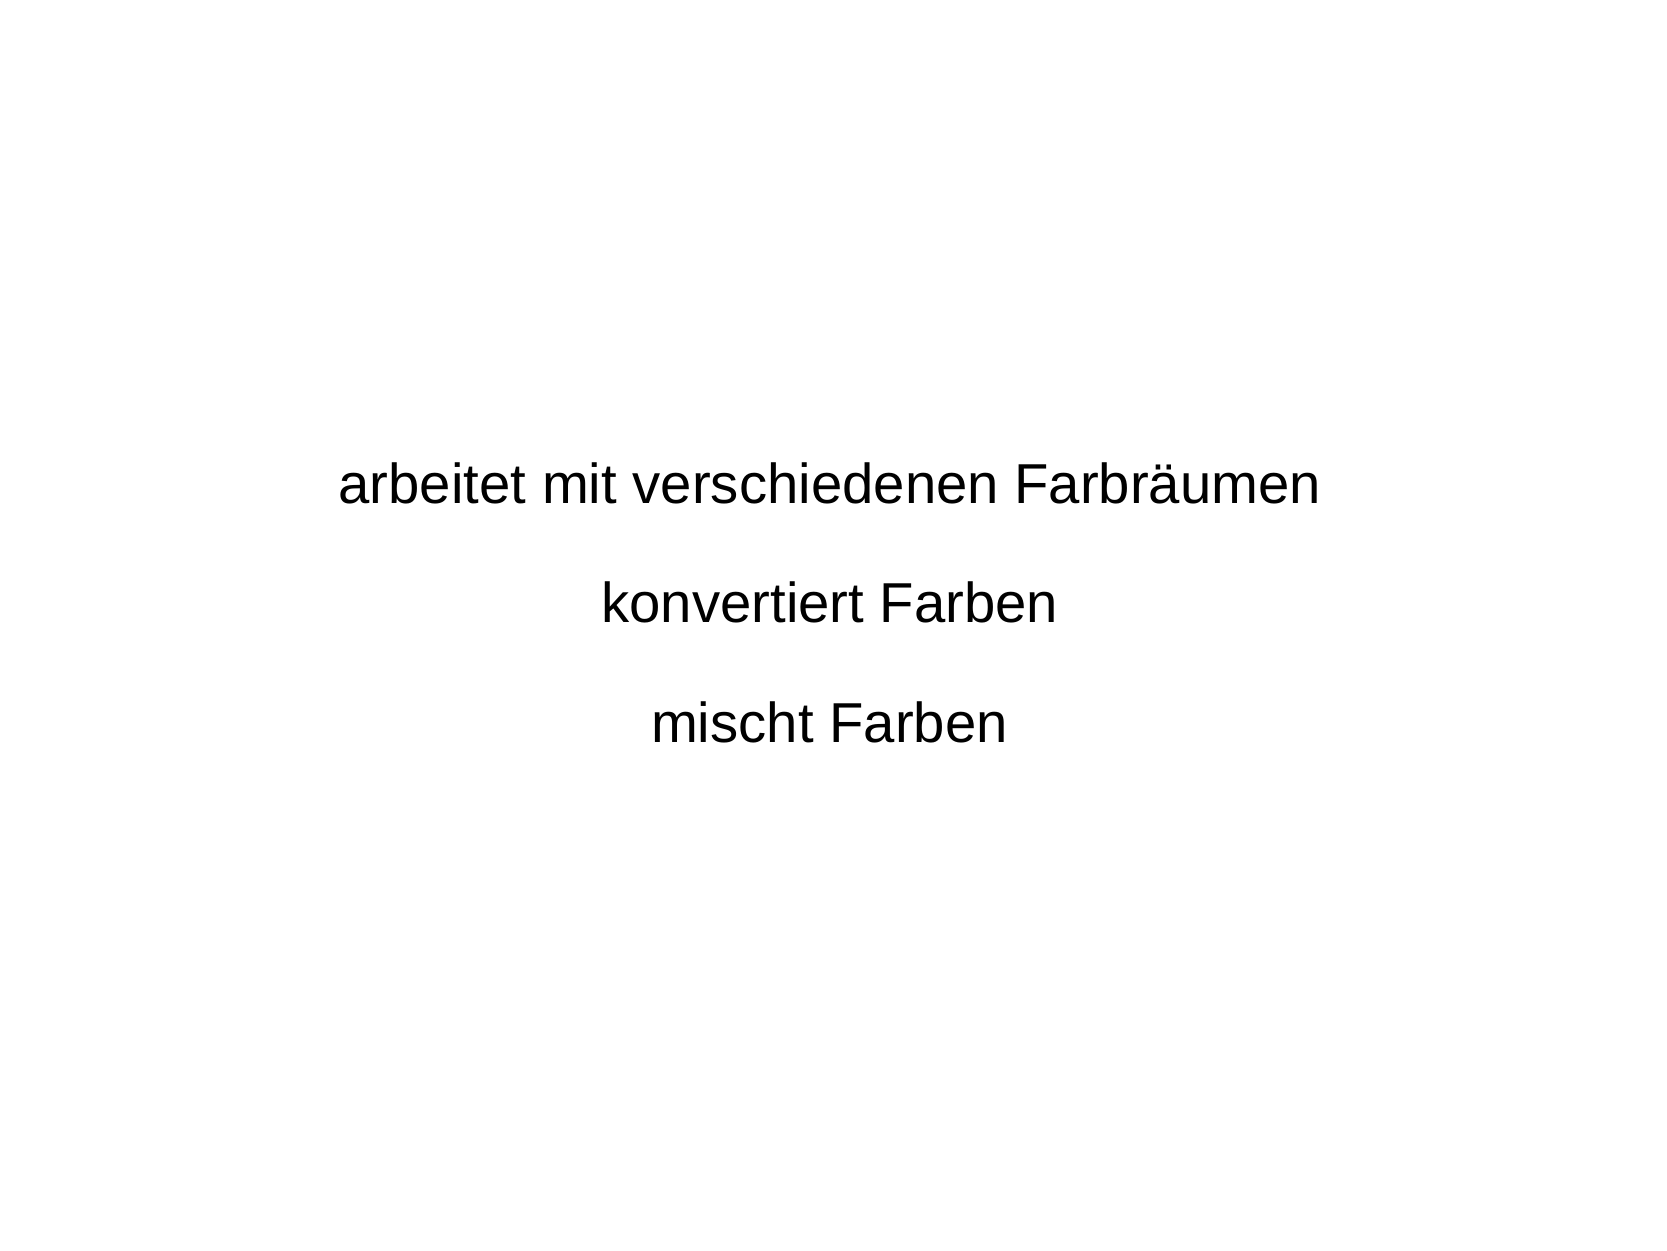

# arbeitet mit verschiedenen Farbräumen
konvertiert Farben
mischt Farben